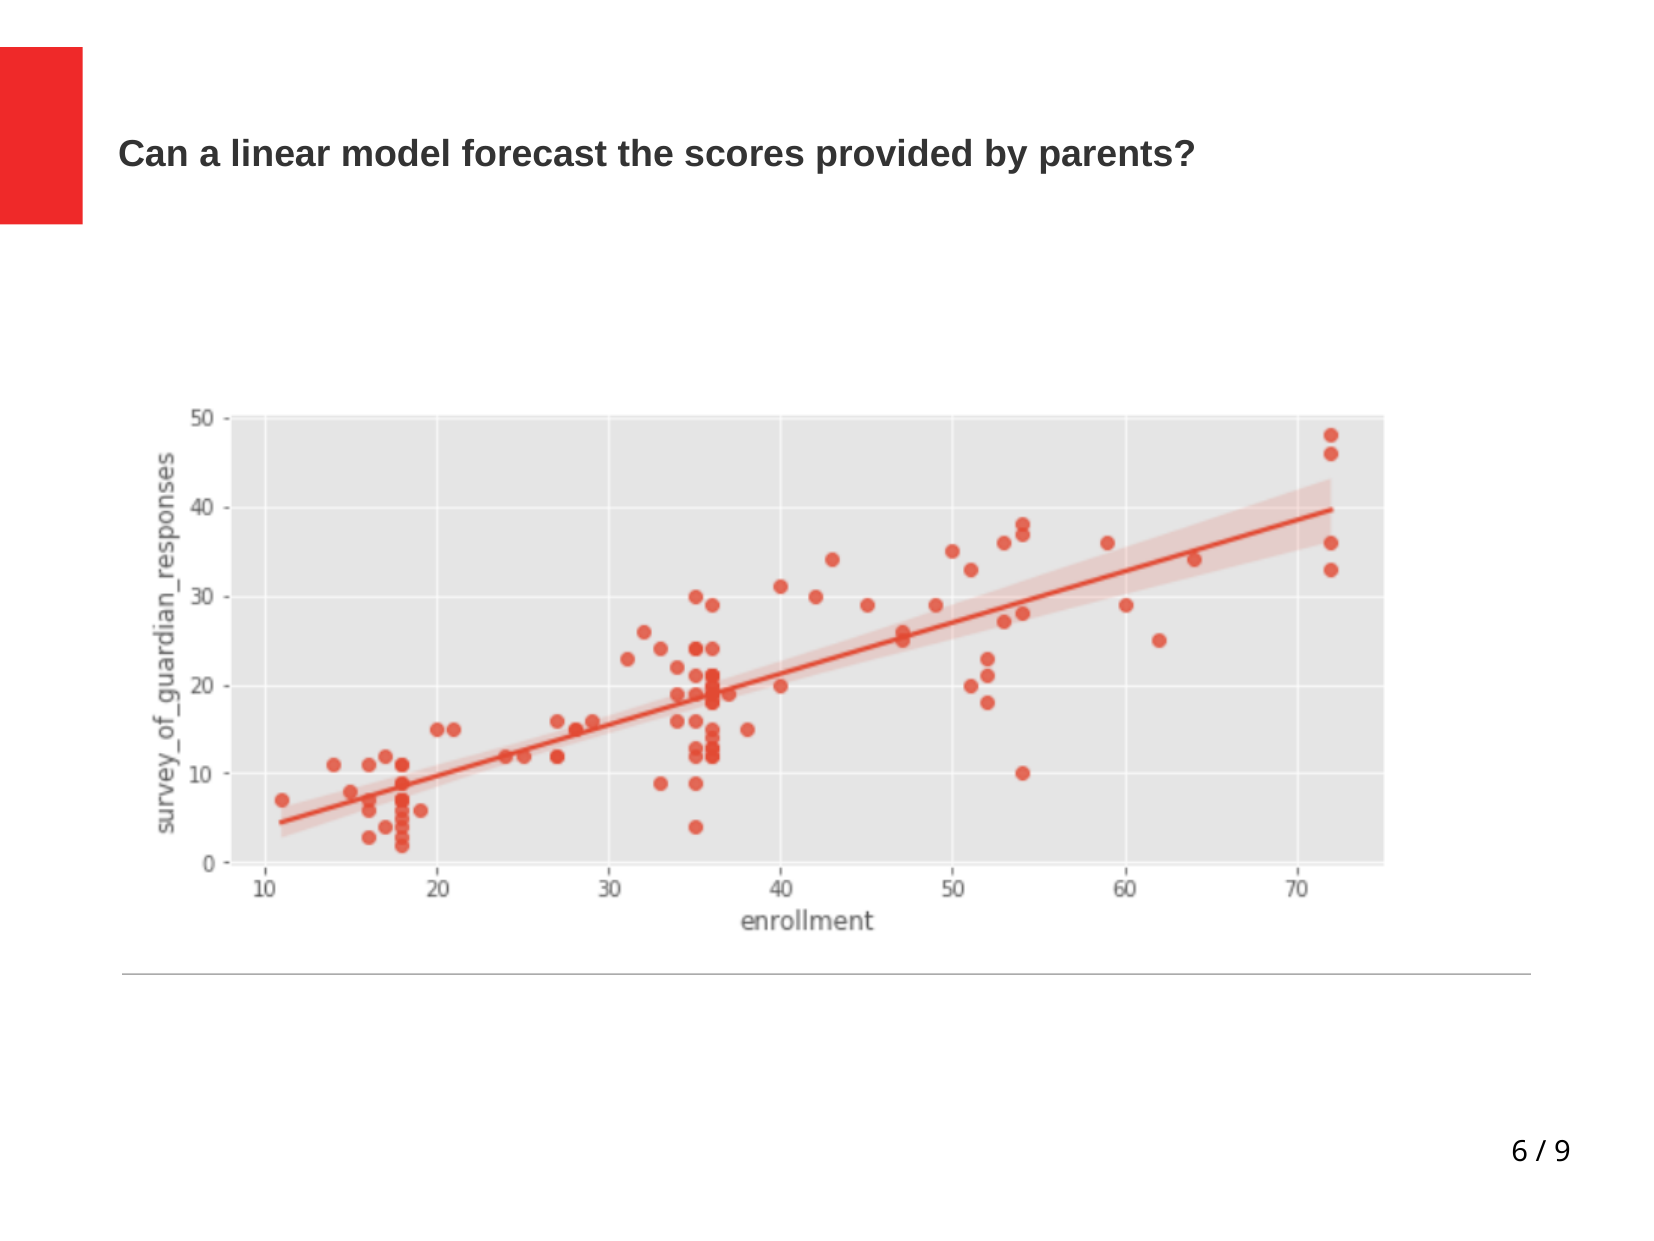

# Can a linear model forecast the scores provided by parents?
6